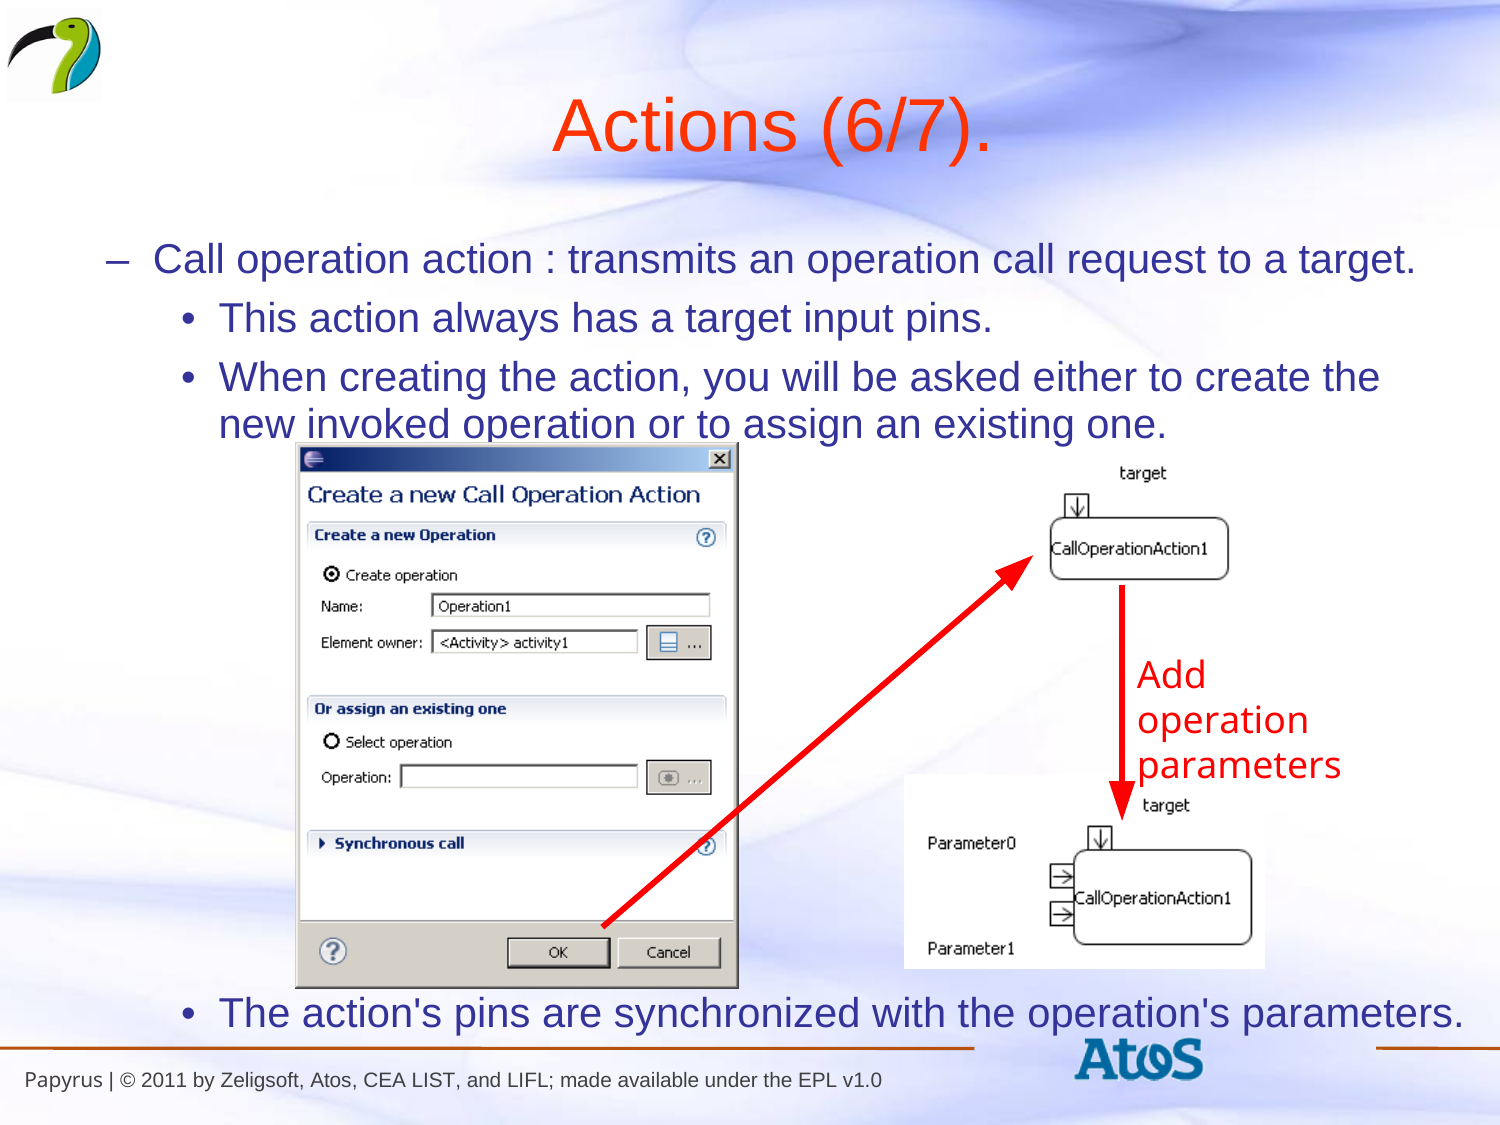

# Actions (6/7).
Call operation action : transmits an operation call request to a target.
This action always has a target input pins.
When creating the action, you will be asked either to create the new invoked operation or to assign an existing one.
The action's pins are synchronized with the operation's parameters.
Add operation parameters